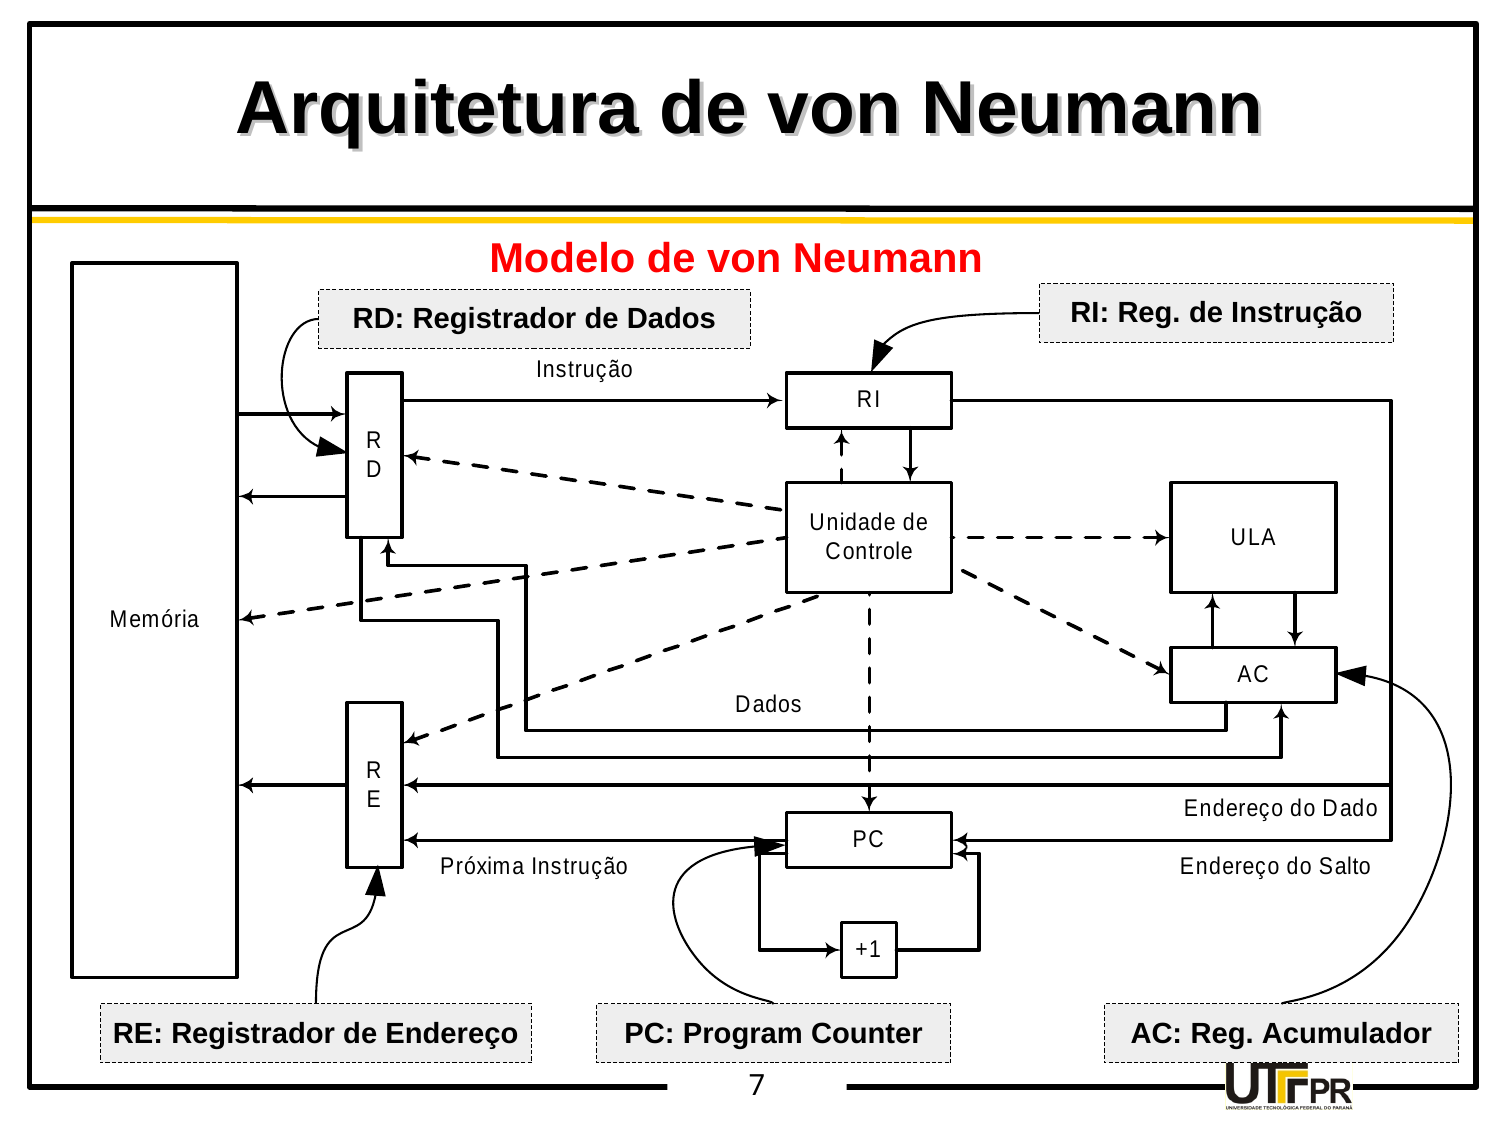

Arquitetura de von Neumann
# Modelo de von Neumann
RI: Reg. de Instrução
RD: Registrador de Dados
RE: Registrador de Endereço
PC: Program Counter
AC: Reg. Acumulador